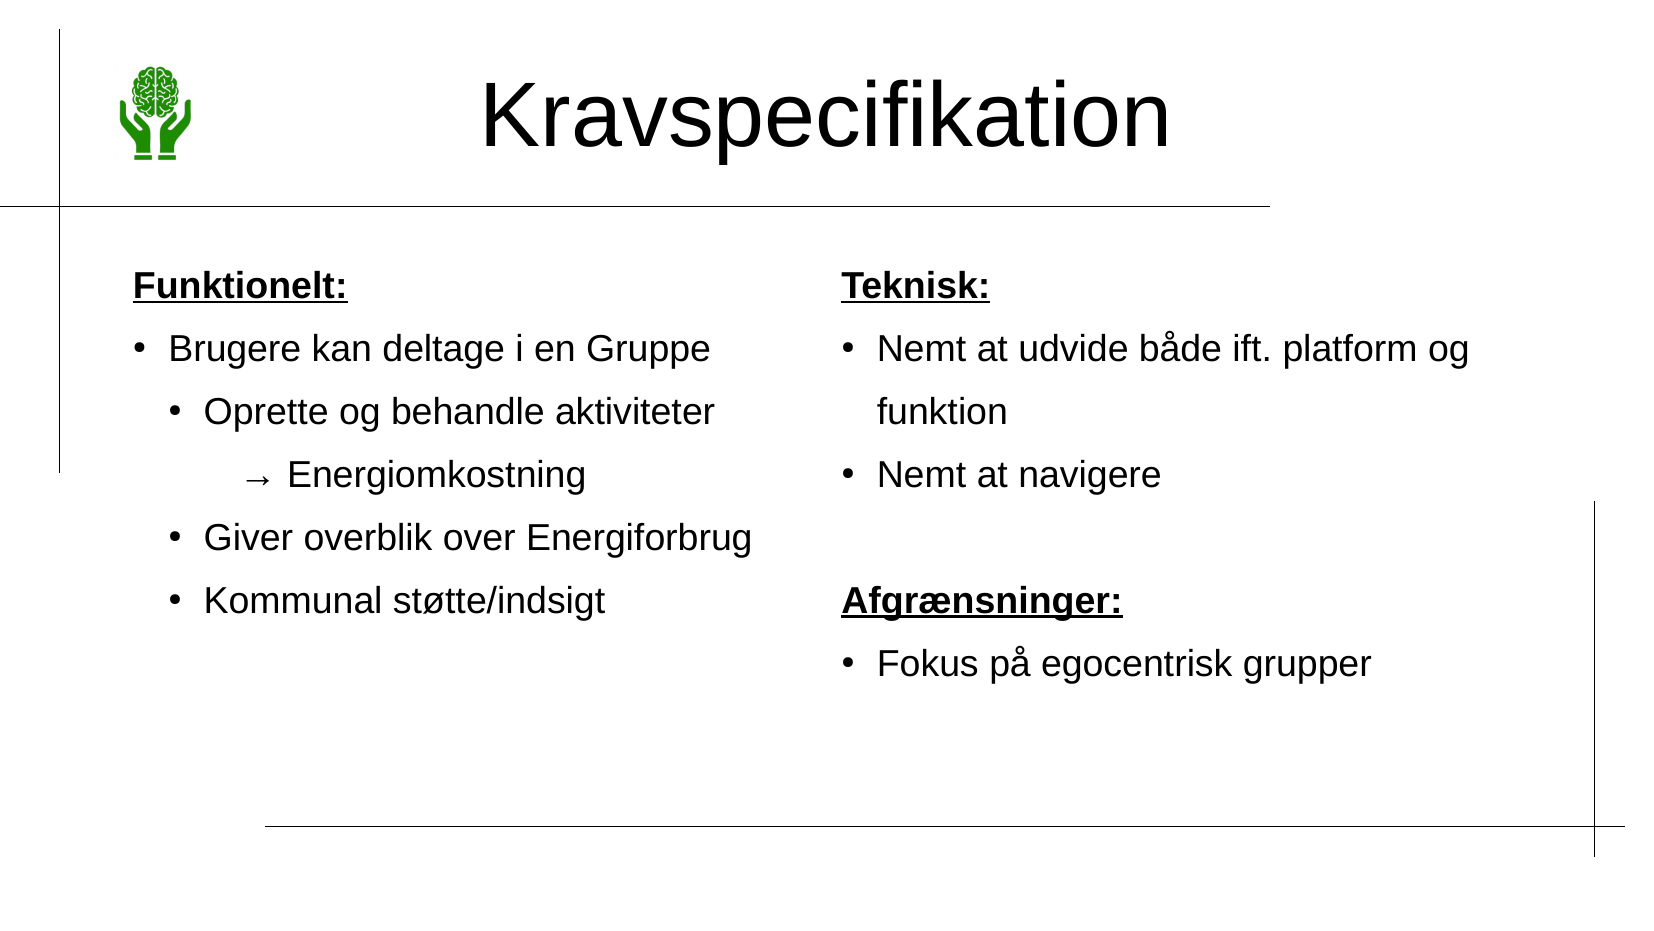

# Kravspecifikation
Funktionelt:
Brugere kan deltage i en Gruppe
Oprette og behandle aktiviteter
→ Energiomkostning
Giver overblik over Energiforbrug
Kommunal støtte/indsigt
Teknisk:
Nemt at udvide både ift. platform og funktion
Nemt at navigere
Afgrænsninger:
Fokus på egocentrisk grupper